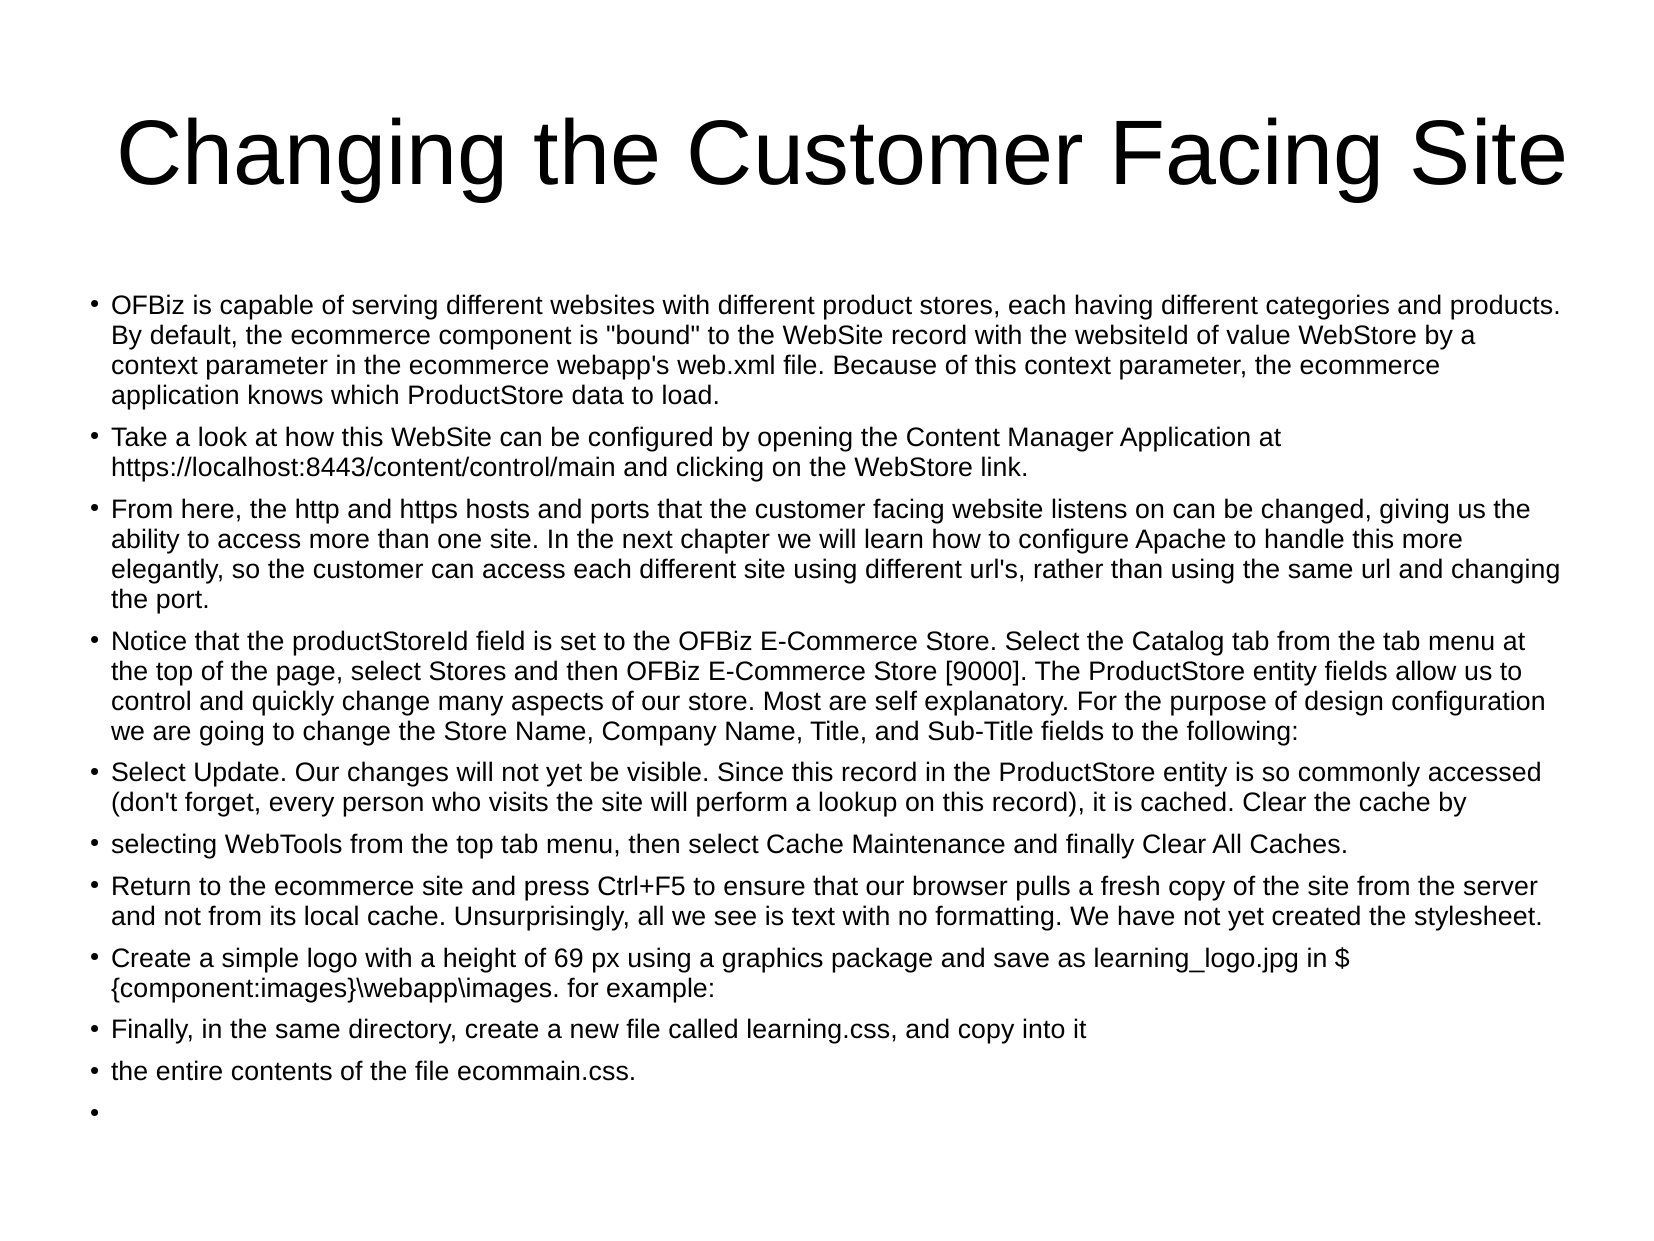

# Changing the Customer Facing Site
OFBiz is capable of serving different websites with different product stores, each having different categories and products. By default, the ecommerce component is "bound" to the WebSite record with the websiteId of value WebStore by a context parameter in the ecommerce webapp's web.xml file. Because of this context parameter, the ecommerce application knows which ProductStore data to load.
Take a look at how this WebSite can be configured by opening the Content Manager Application at https://localhost:8443/content/control/main and clicking on the WebStore link.
From here, the http and https hosts and ports that the customer facing website listens on can be changed, giving us the ability to access more than one site. In the next chapter we will learn how to configure Apache to handle this more elegantly, so the customer can access each different site using different url's, rather than using the same url and changing the port.
Notice that the productStoreId field is set to the OFBiz E-Commerce Store. Select the Catalog tab from the tab menu at the top of the page, select Stores and then OFBiz E-Commerce Store [9000]. The ProductStore entity fields allow us to control and quickly change many aspects of our store. Most are self explanatory. For the purpose of design configuration we are going to change the Store Name, Company Name, Title, and Sub-Title fields to the following:
Select Update. Our changes will not yet be visible. Since this record in the ProductStore entity is so commonly accessed (don't forget, every person who visits the site will perform a lookup on this record), it is cached. Clear the cache by
selecting WebTools from the top tab menu, then select Cache Maintenance and finally Clear All Caches.
Return to the ecommerce site and press Ctrl+F5 to ensure that our browser pulls a fresh copy of the site from the server and not from its local cache. Unsurprisingly, all we see is text with no formatting. We have not yet created the stylesheet.
Create a simple logo with a height of 69 px using a graphics package and save as learning_logo.jpg in ${component:images}\webapp\images. for example:
Finally, in the same directory, create a new file called learning.css, and copy into it
the entire contents of the file ecommain.css.